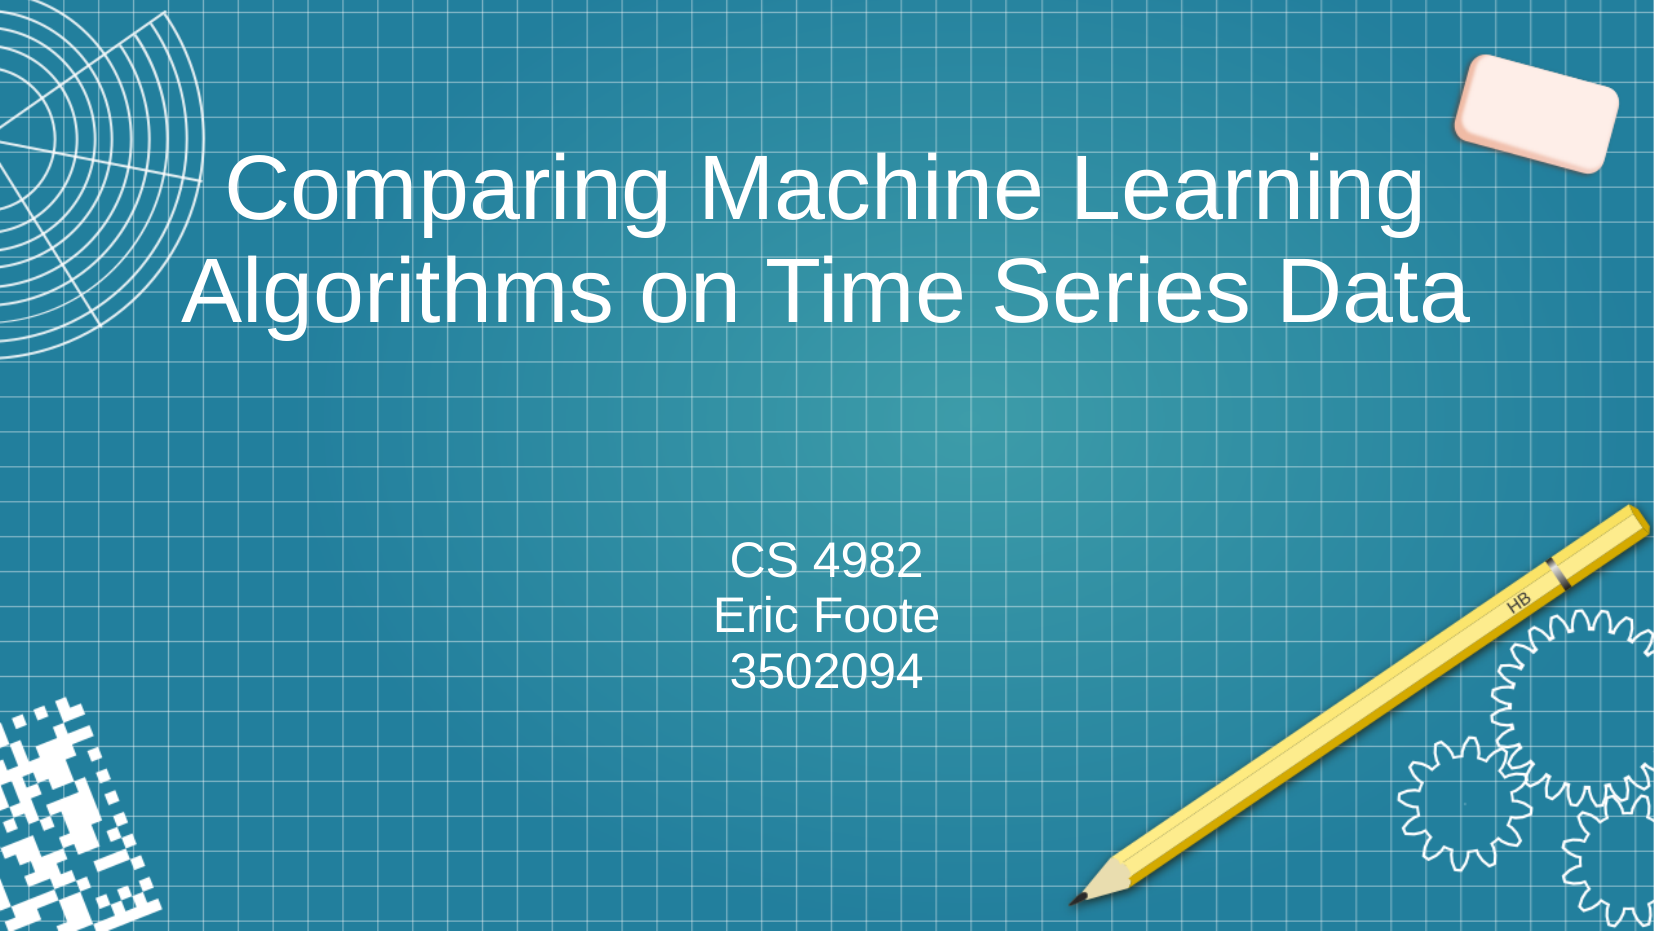

# Comparing Machine Learning Algorithms on Time Series Data
CS 4982
Eric Foote
3502094